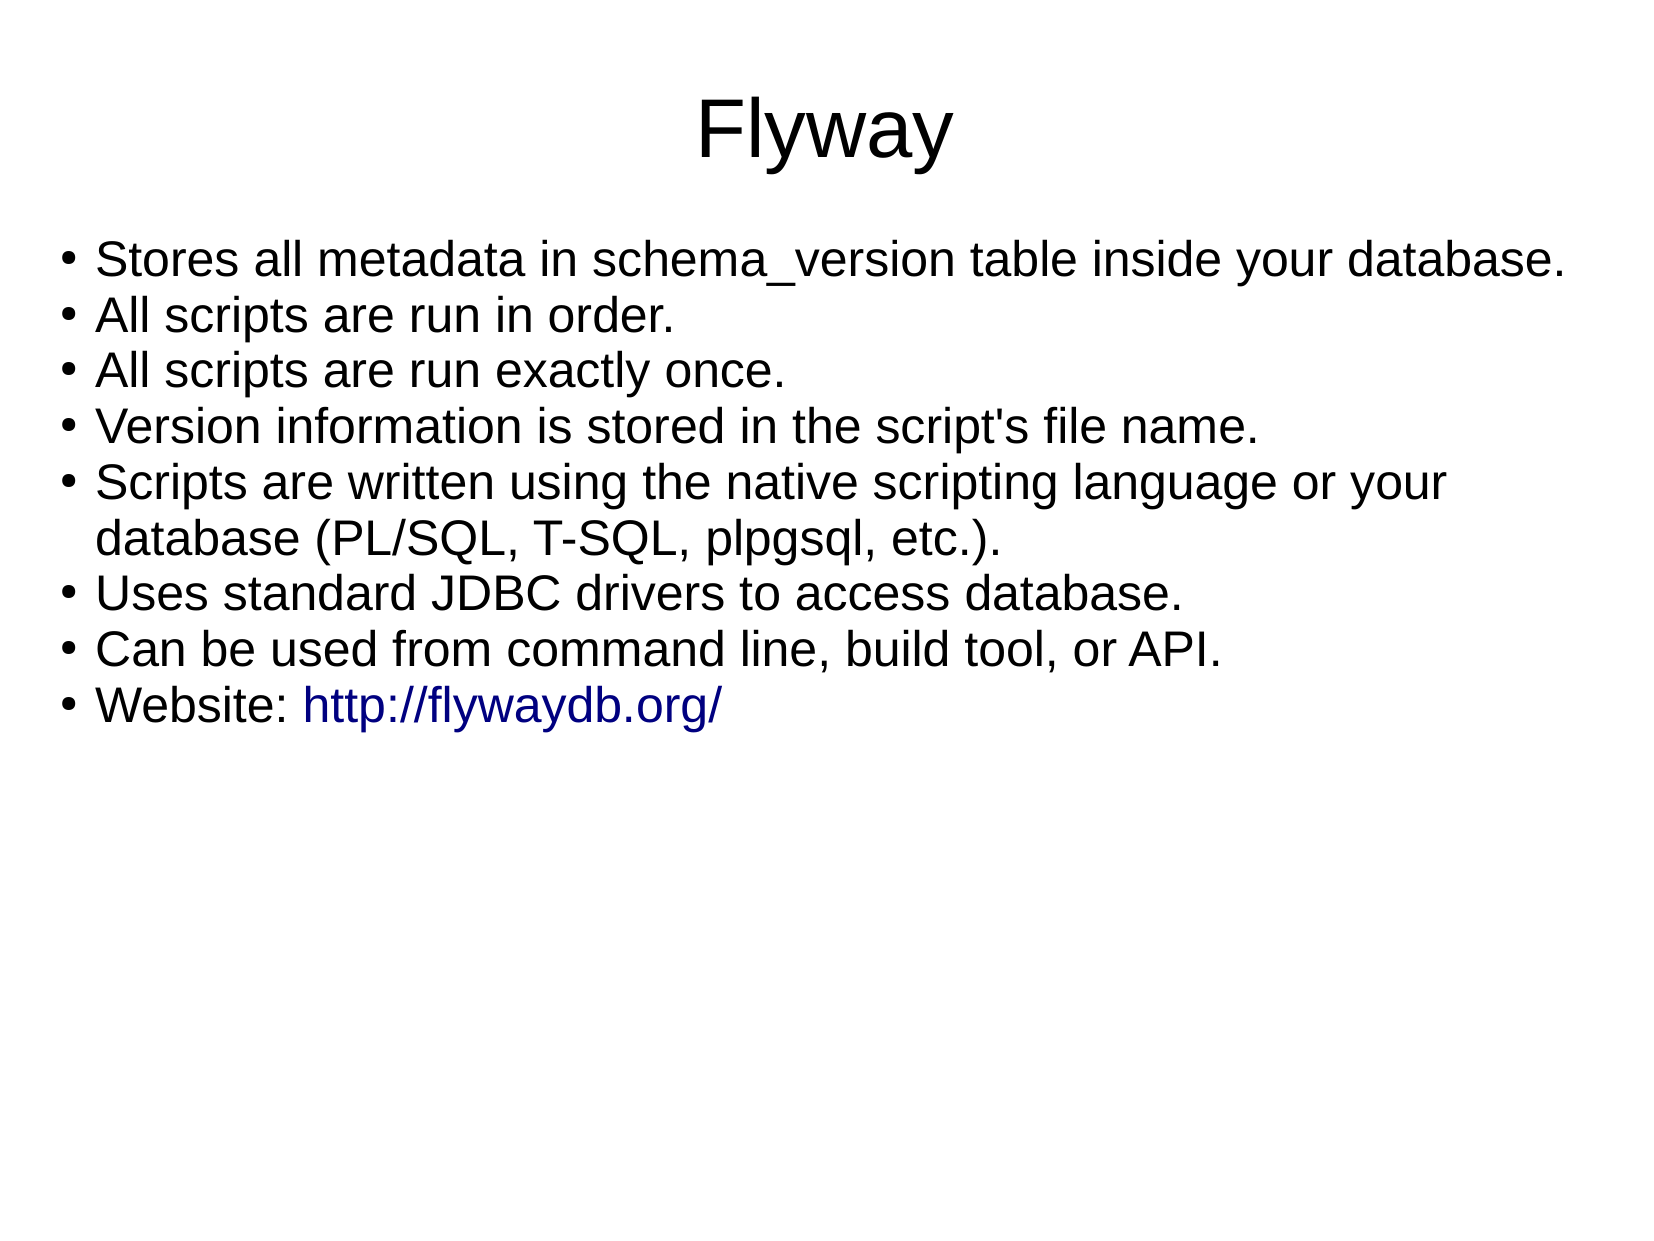

Flyway
Stores all metadata in schema_version table inside your database.
All scripts are run in order.
All scripts are run exactly once.
Version information is stored in the script's file name.
Scripts are written using the native scripting language or your database (PL/SQL, T-SQL, plpgsql, etc.).
Uses standard JDBC drivers to access database.
Can be used from command line, build tool, or API.
Website: http://flywaydb.org/